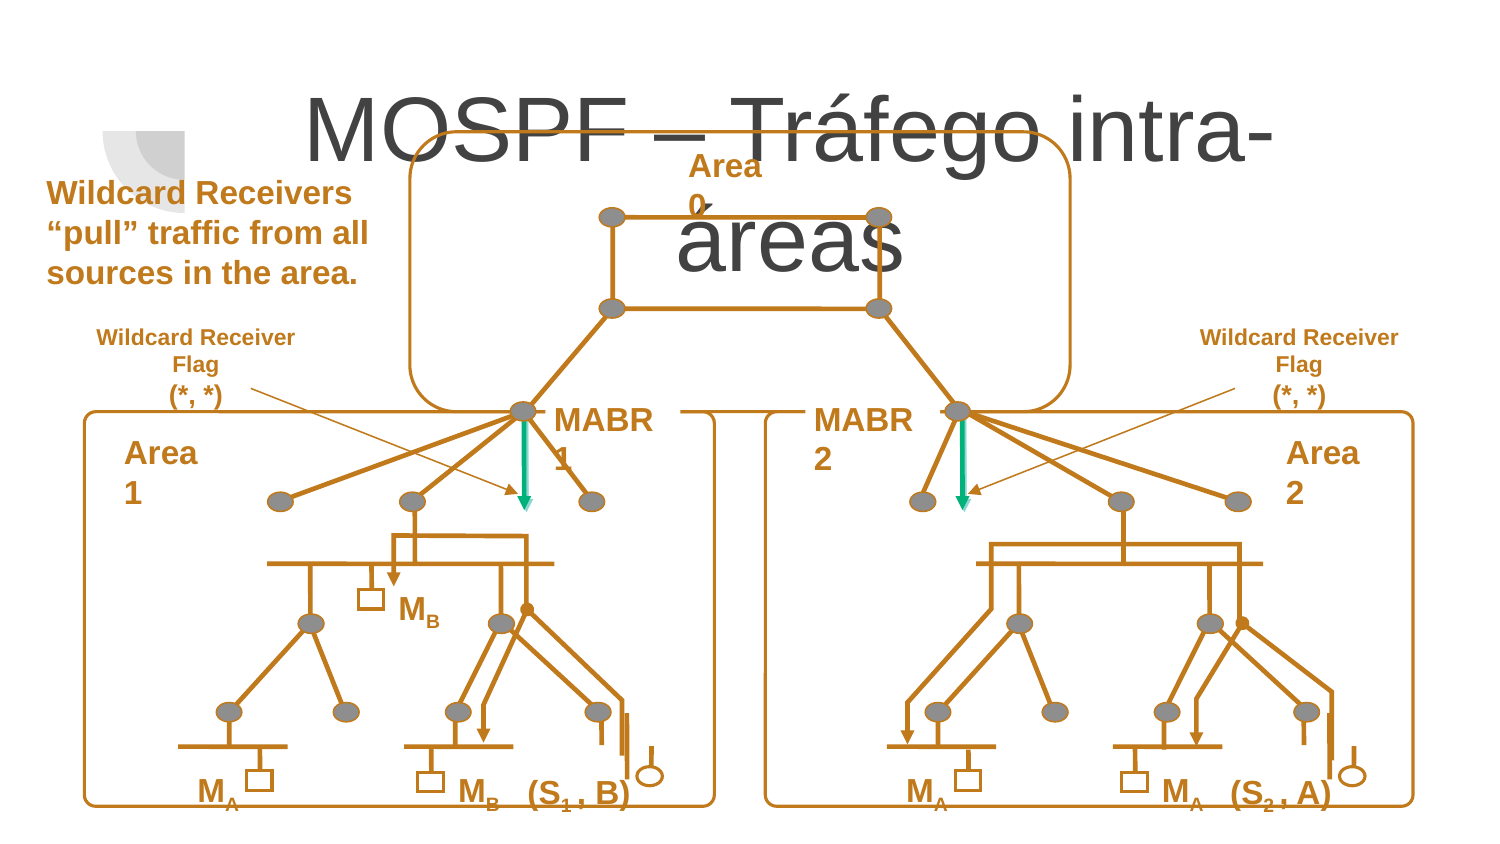

# MOSPF – Tráfego intra-áreas
Area 0
Wildcard Receivers “pull” traffic from all sources in the area.
Wildcard Receiver Flag
(*, *)
Wildcard Receiver Flag
(*, *)
MABR1
MABR2
Area 1
Area 2
MB
(S1 , B)
(S2 , A)
MB
MA
MA
MA